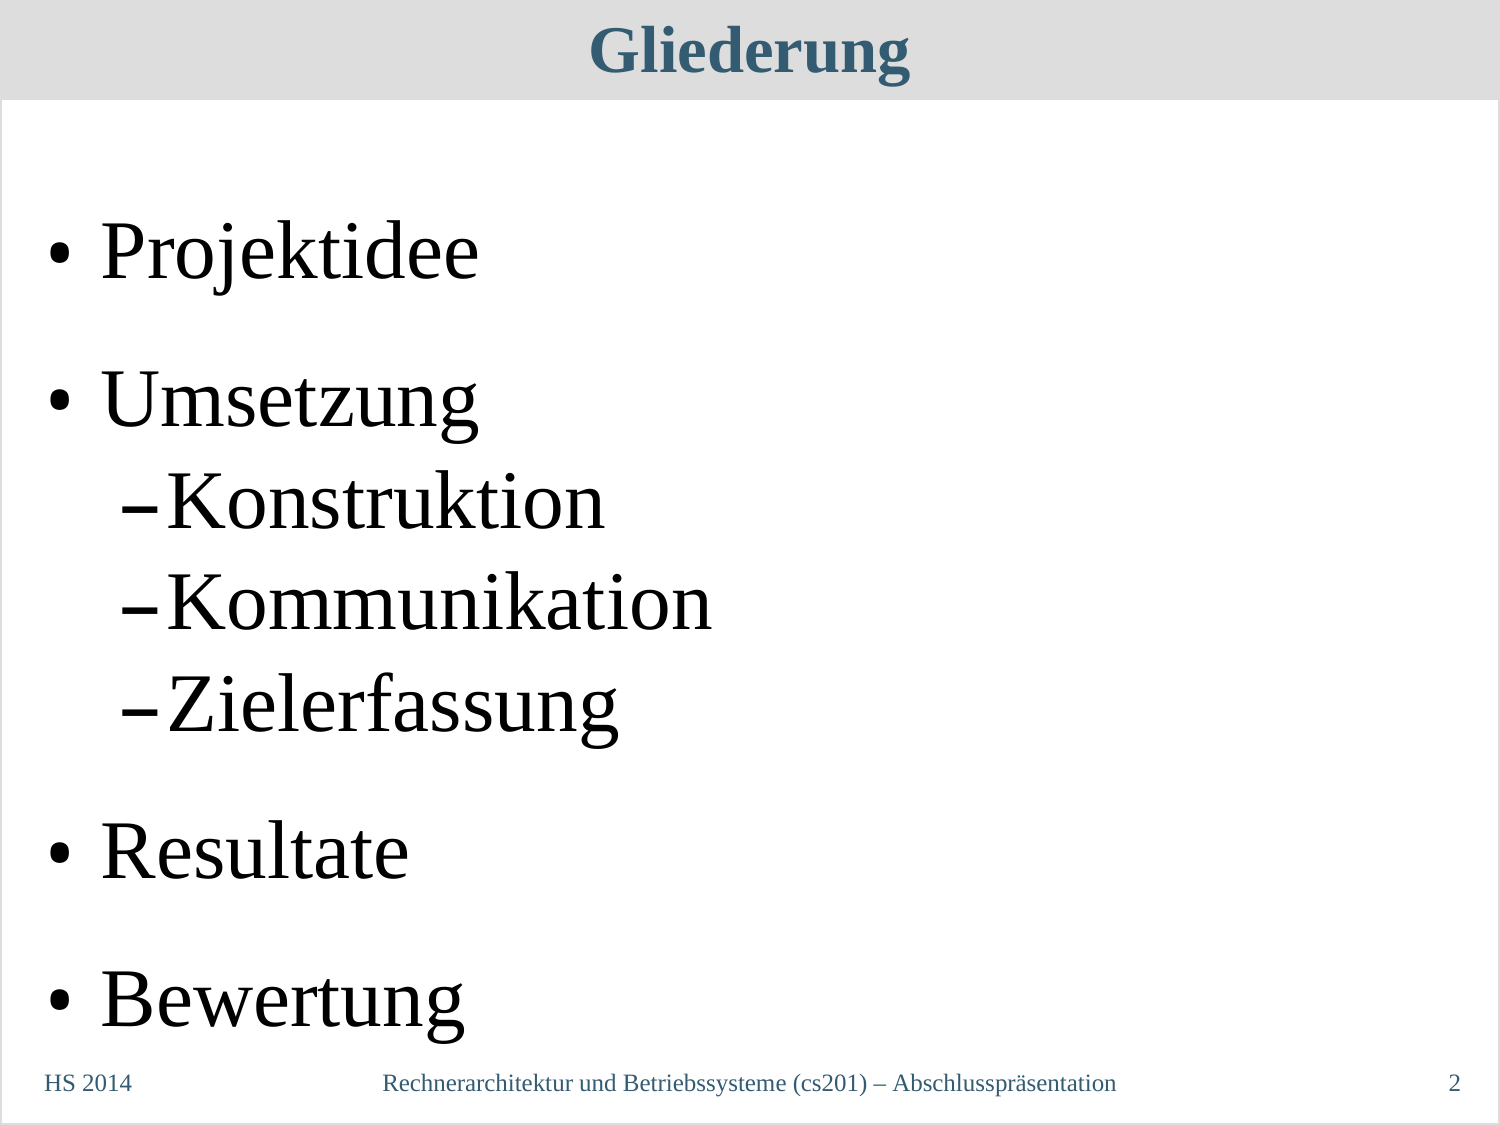

# Gliederung
Projektidee
Umsetzung
Konstruktion
Kommunikation
Zielerfassung
Resultate
Bewertung
HS 2014
Rechnerarchitektur und Betriebssysteme (cs201) – Abschlusspräsentation